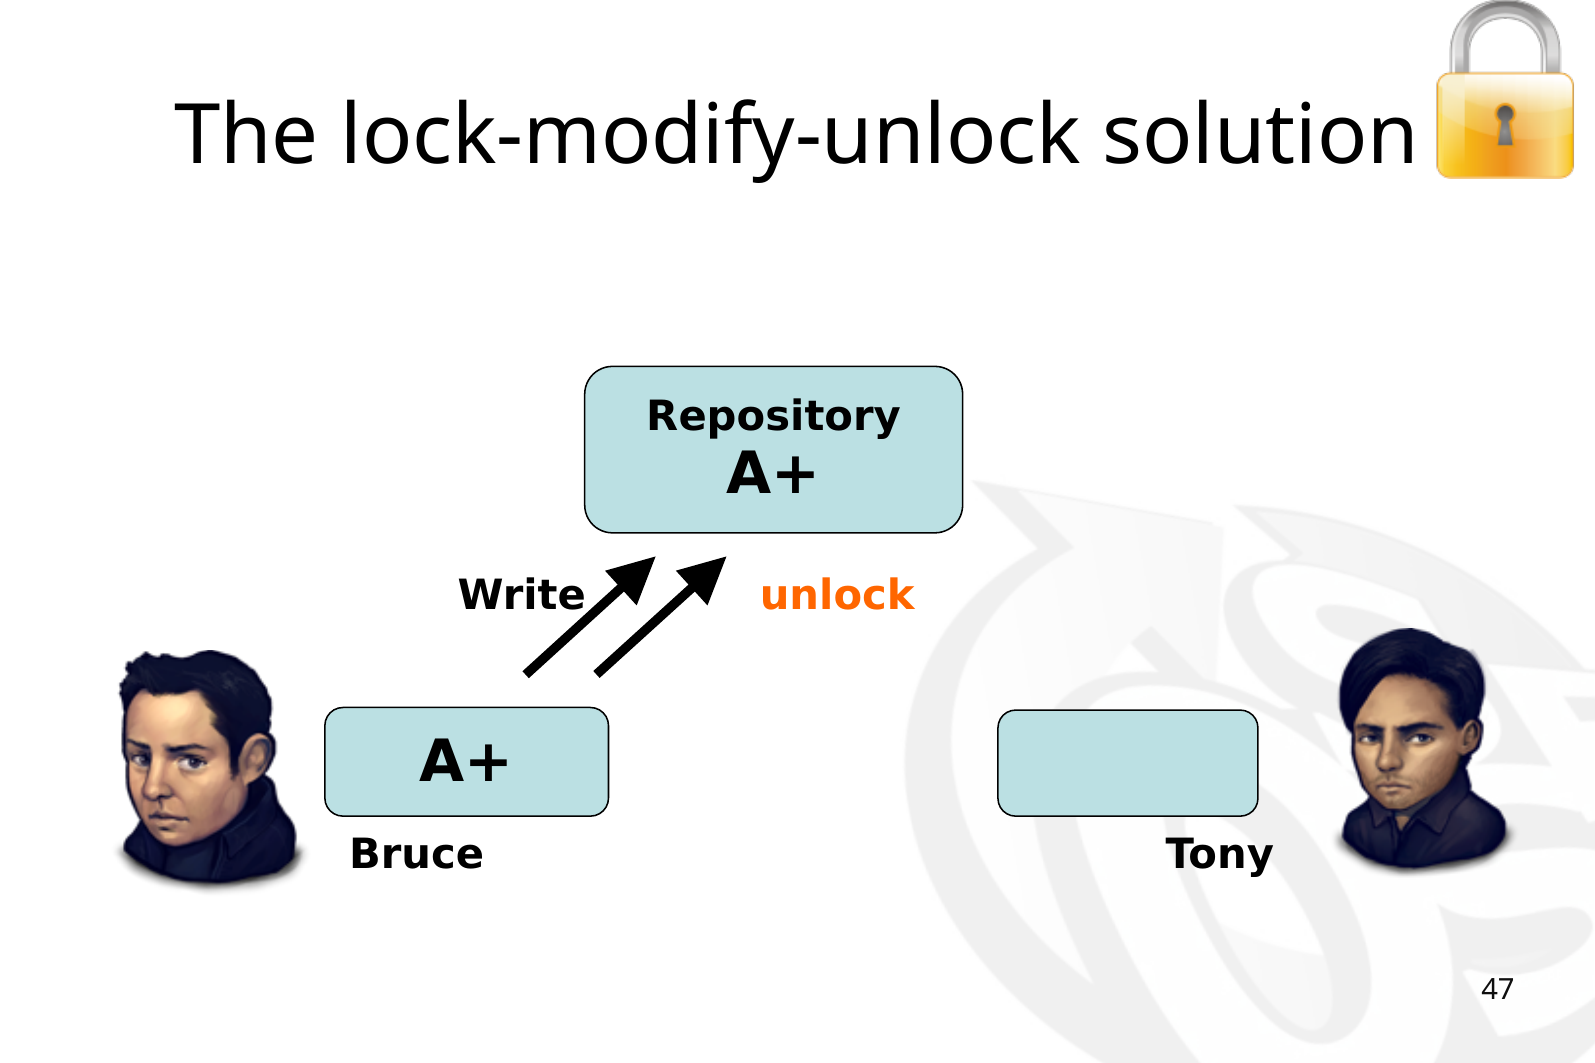

# The lock-modify-unlock solution
Repository
A+
Write unlock
A+
Bruce	 Tony
47